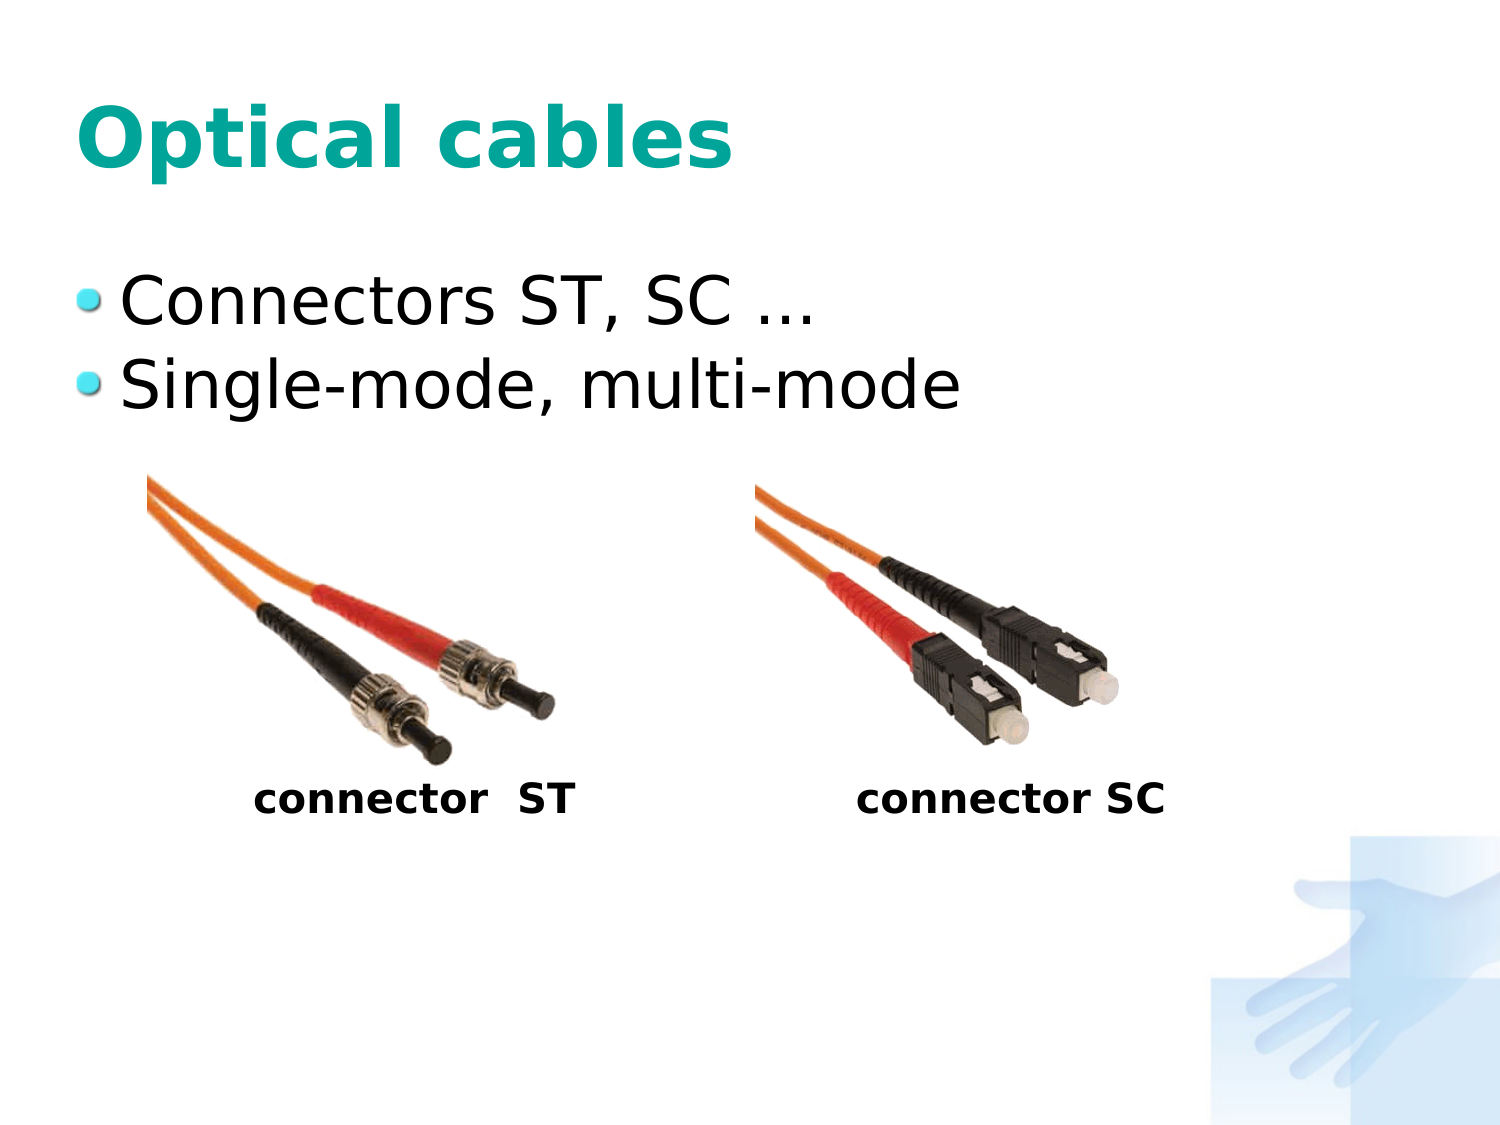

# Optical cables
Connectors ST, SC ...
Single-mode, multi-mode
connector ST
connector SC